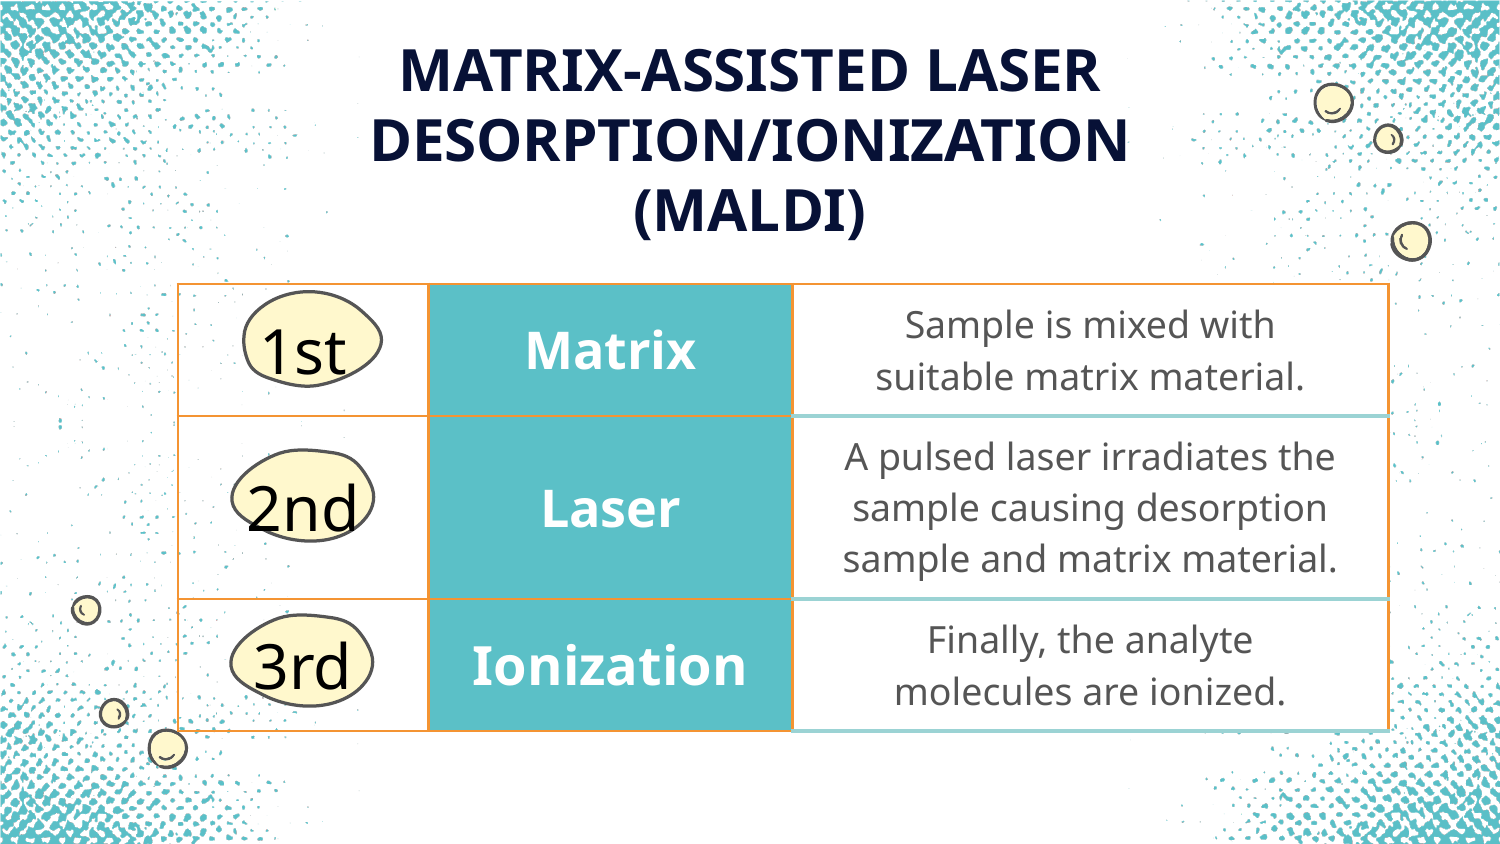

# MATRIX-ASSISTED LASER DESORPTION/IONIZATION (MALDI)
| 1st | Matrix | Sample is mixed with suitable matrix material. |
| --- | --- | --- |
| 2nd | Laser | A pulsed laser irradiates the sample causing desorption sample and matrix material. |
| 3rd | Ionization | Finally, the analyte molecules are ionized. |